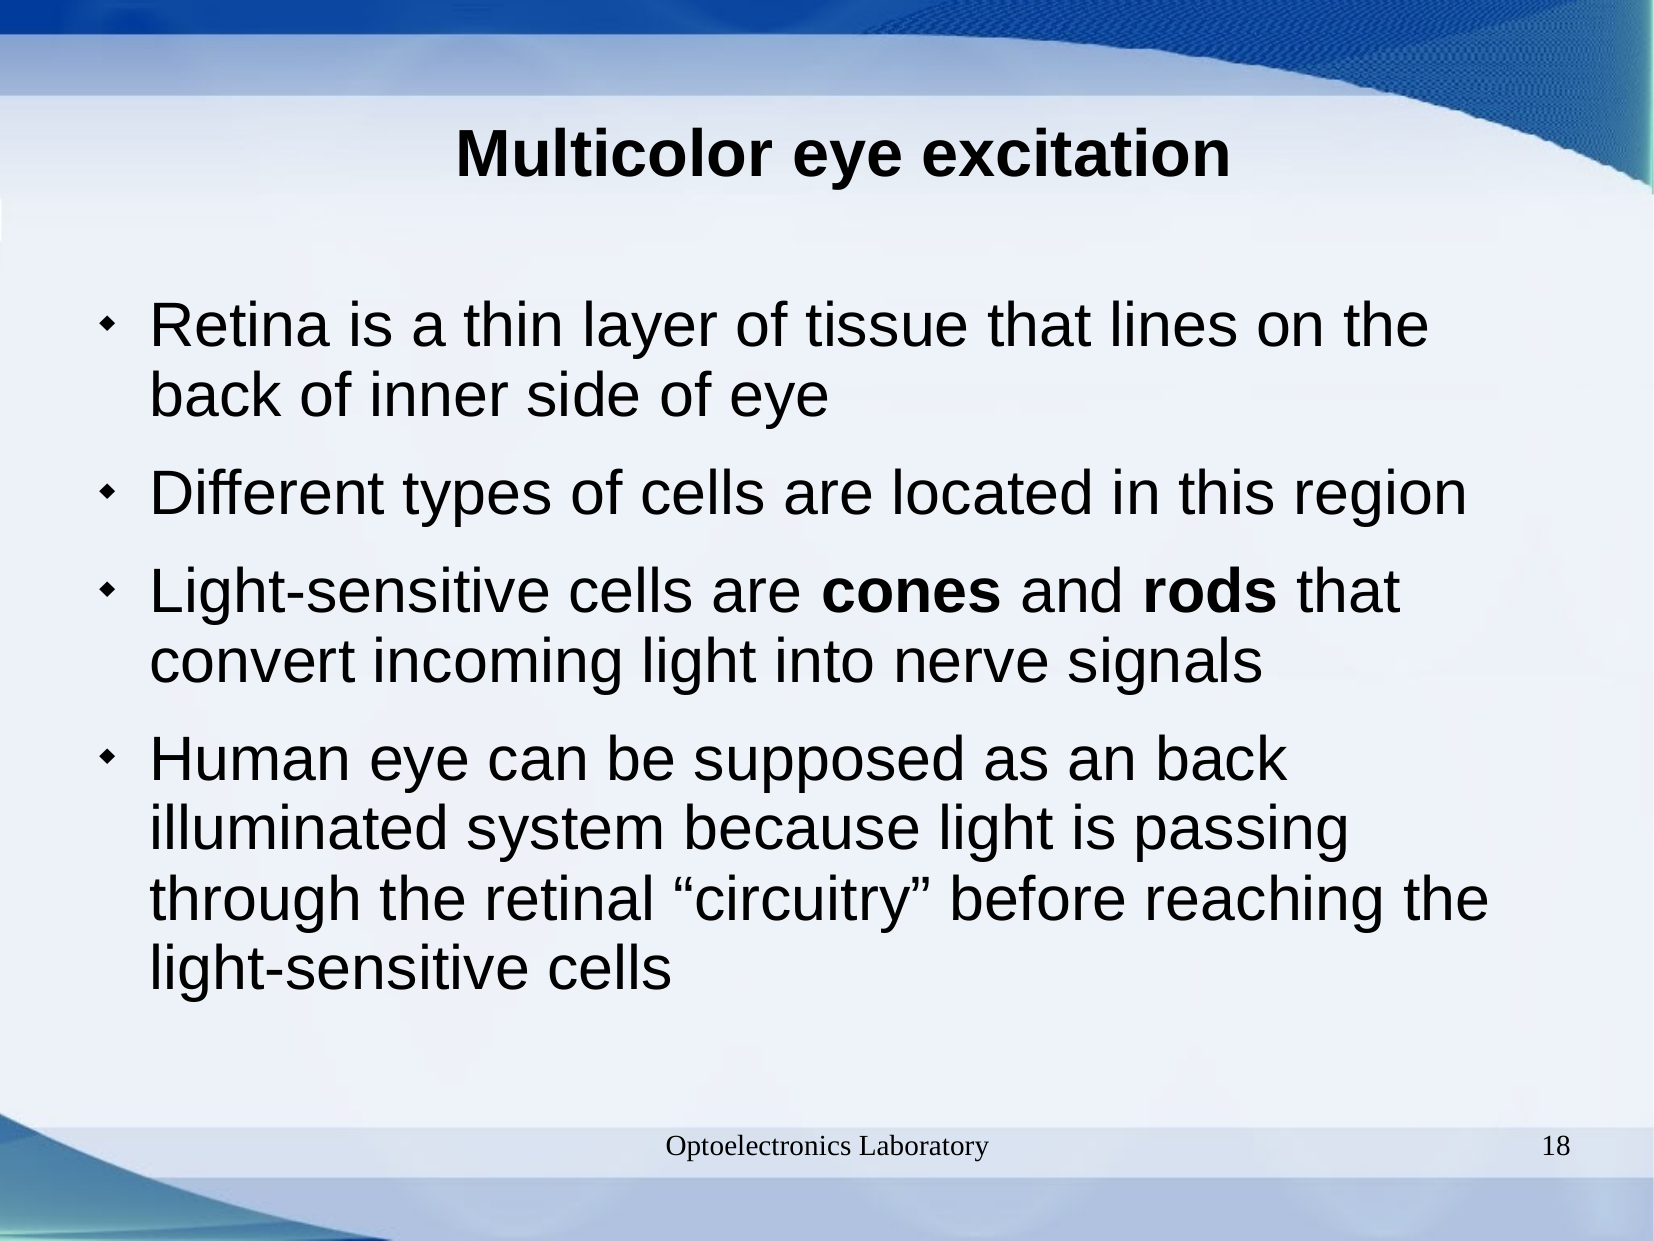

# Multicolor eye excitation
Retina is a thin layer of tissue that lines on the back of inner side of eye
Different types of cells are located in this region
Light-sensitive cells are cones and rods that convert incoming light into nerve signals
Human eye can be supposed as an back illuminated system because light is passing through the retinal “circuitry” before reaching the light-sensitive cells
Optoelectronics Laboratory
18